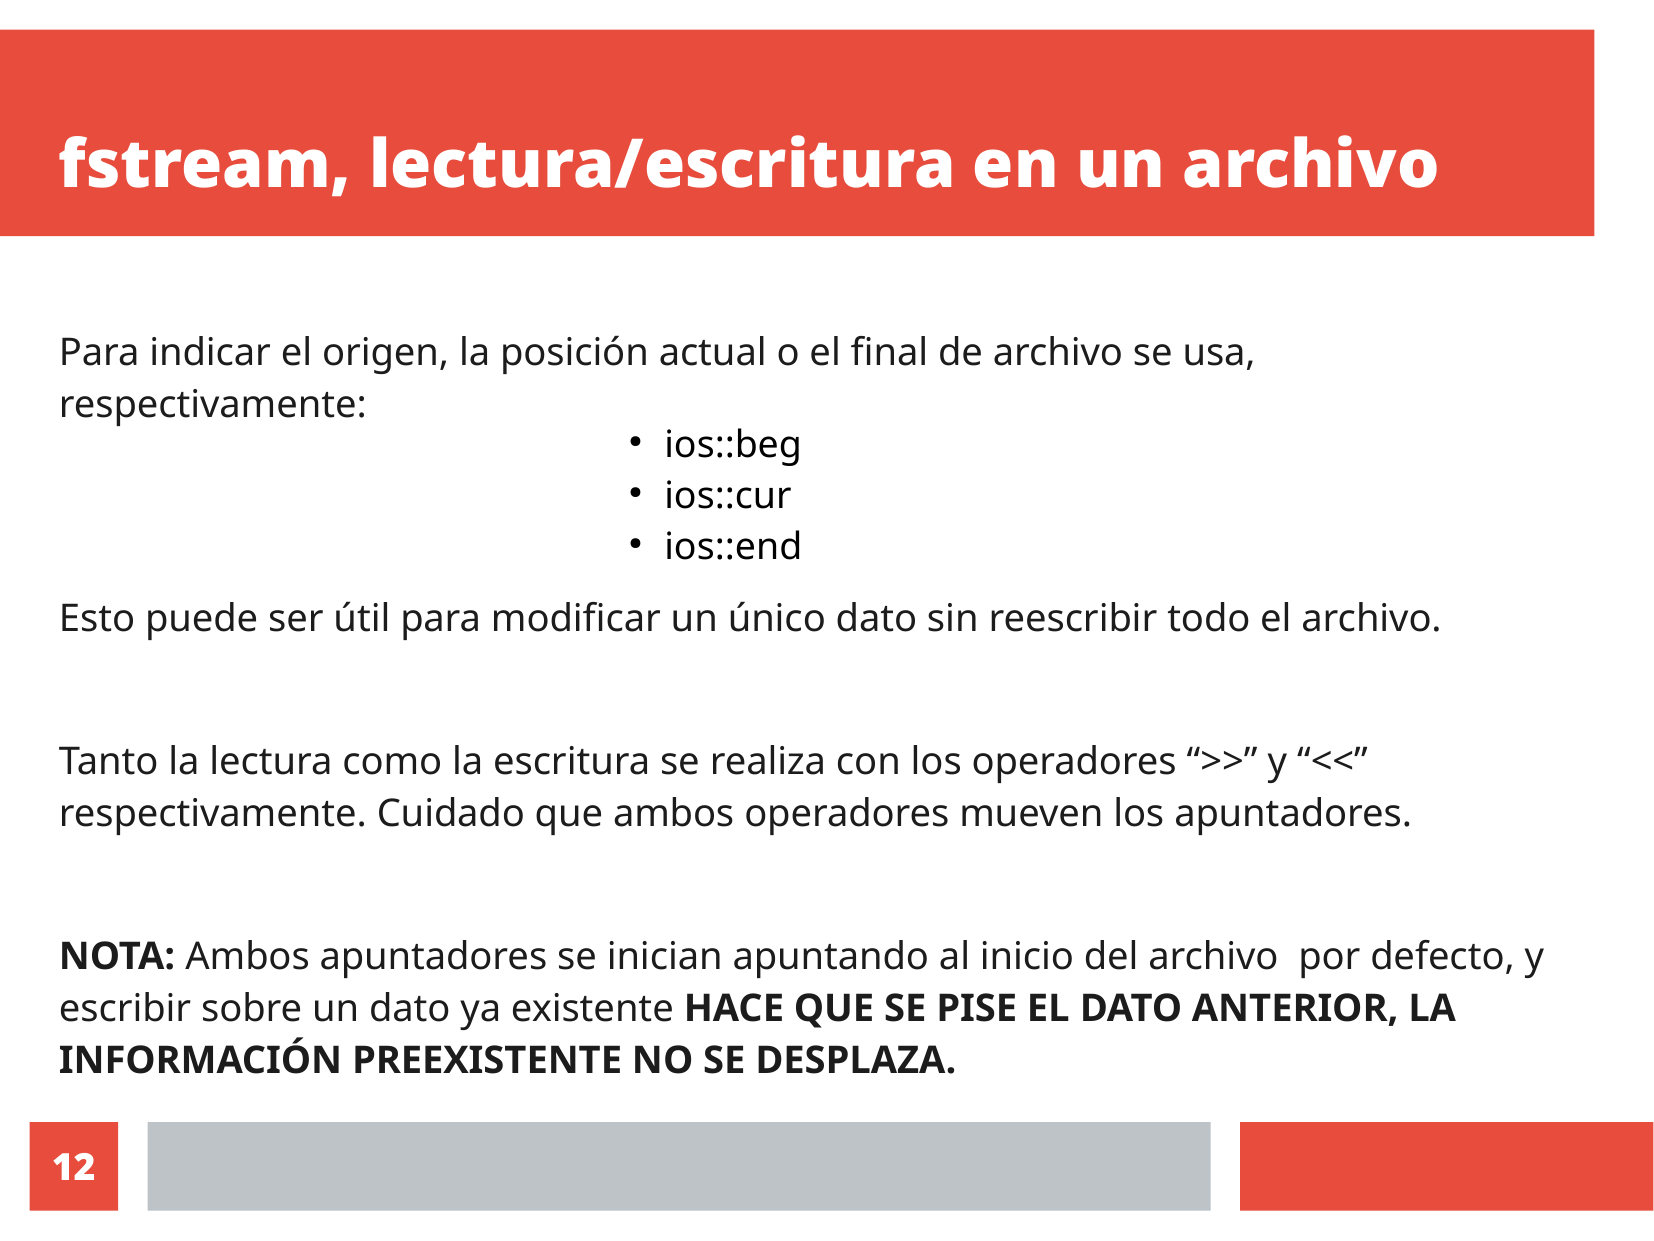

# fstream, lectura/escritura en un archivo
Para indicar el origen, la posición actual o el final de archivo se usa, respectivamente:
Esto puede ser útil para modificar un único dato sin reescribir todo el archivo.
Tanto la lectura como la escritura se realiza con los operadores “>>” y “<<” respectivamente. Cuidado que ambos operadores mueven los apuntadores.
NOTA: Ambos apuntadores se inician apuntando al inicio del archivo por defecto, y escribir sobre un dato ya existente HACE QUE SE PISE EL DATO ANTERIOR, LA INFORMACIÓN PREEXISTENTE NO SE DESPLAZA.
ios::beg
ios::cur
ios::end
12